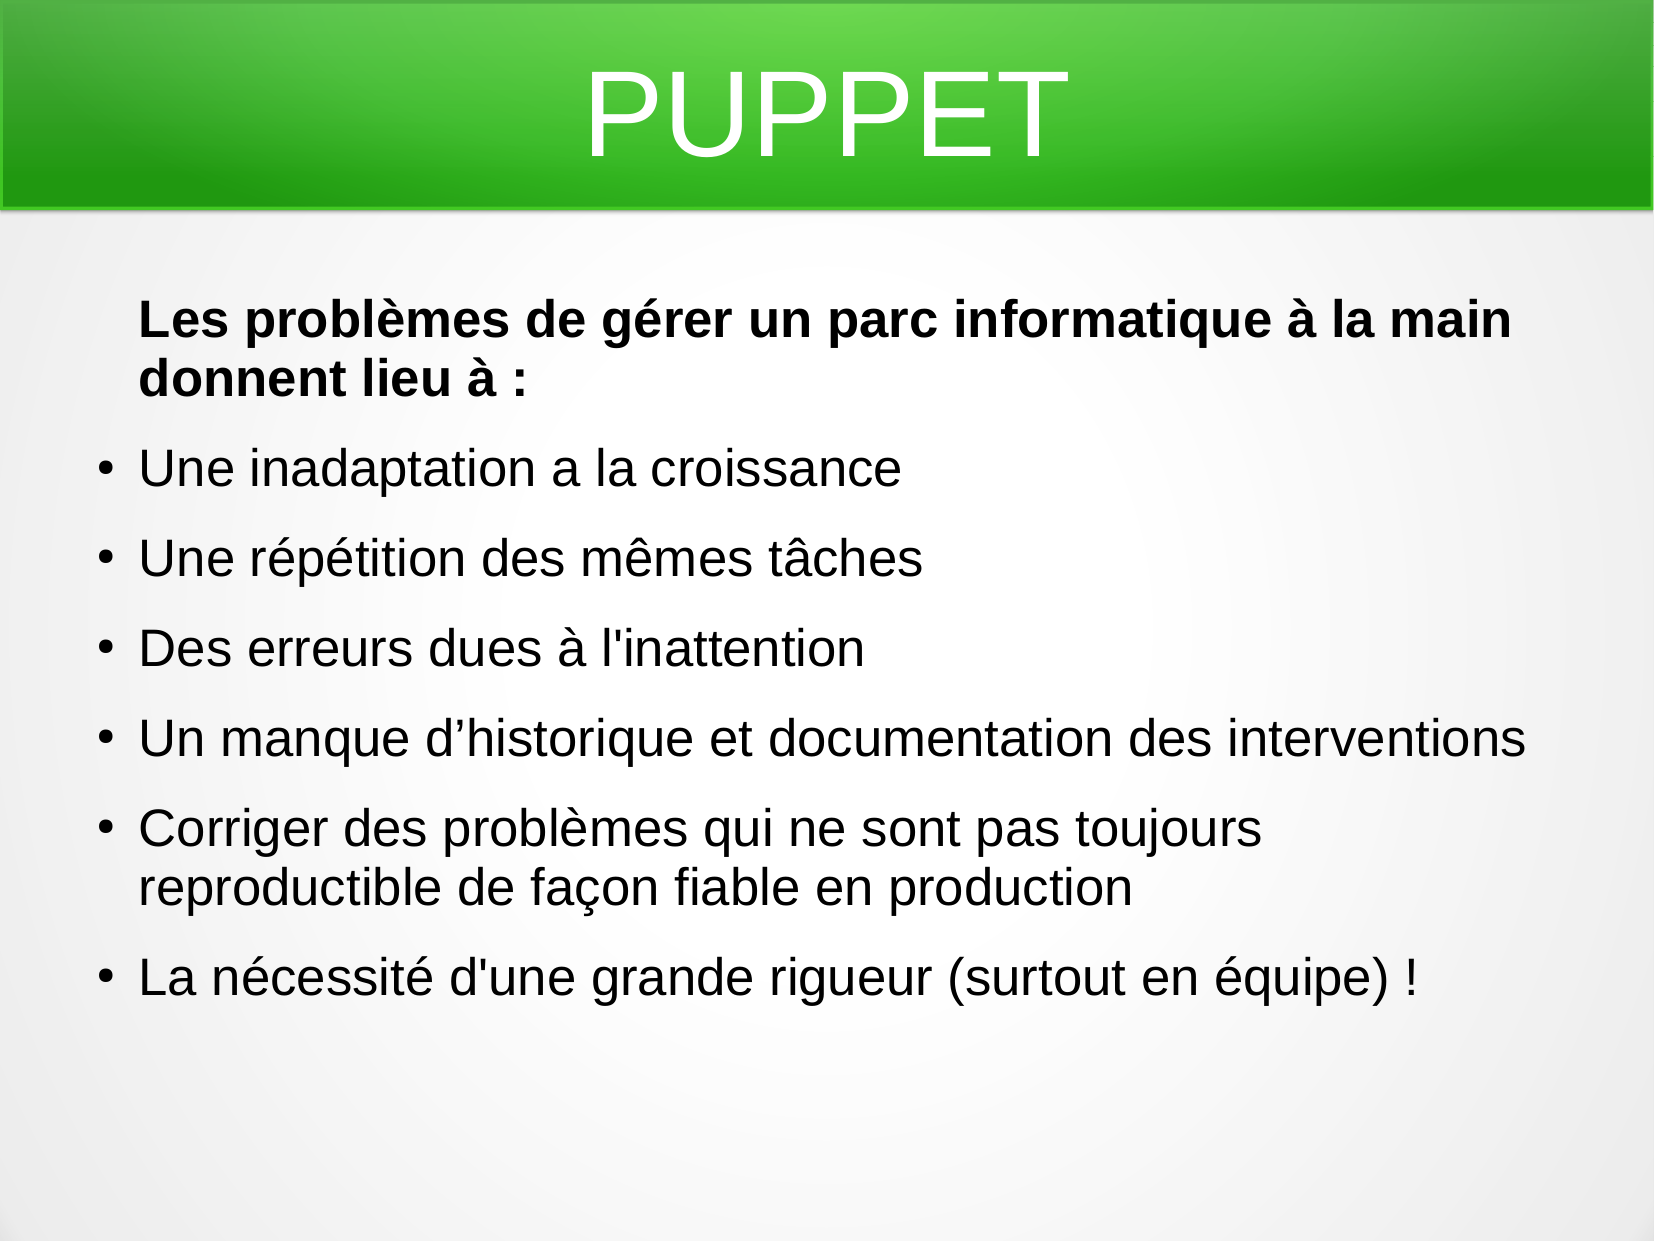

# PUPPET
Les problèmes de gérer un parc informatique à la main donnent lieu à :
Une inadaptation a la croissance
Une répétition des mêmes tâches
Des erreurs dues à l'inattention
Un manque d’historique et documentation des interventions
Corriger des problèmes qui ne sont pas toujours reproductible de façon fiable en production
La nécessité d'une grande rigueur (surtout en équipe) !